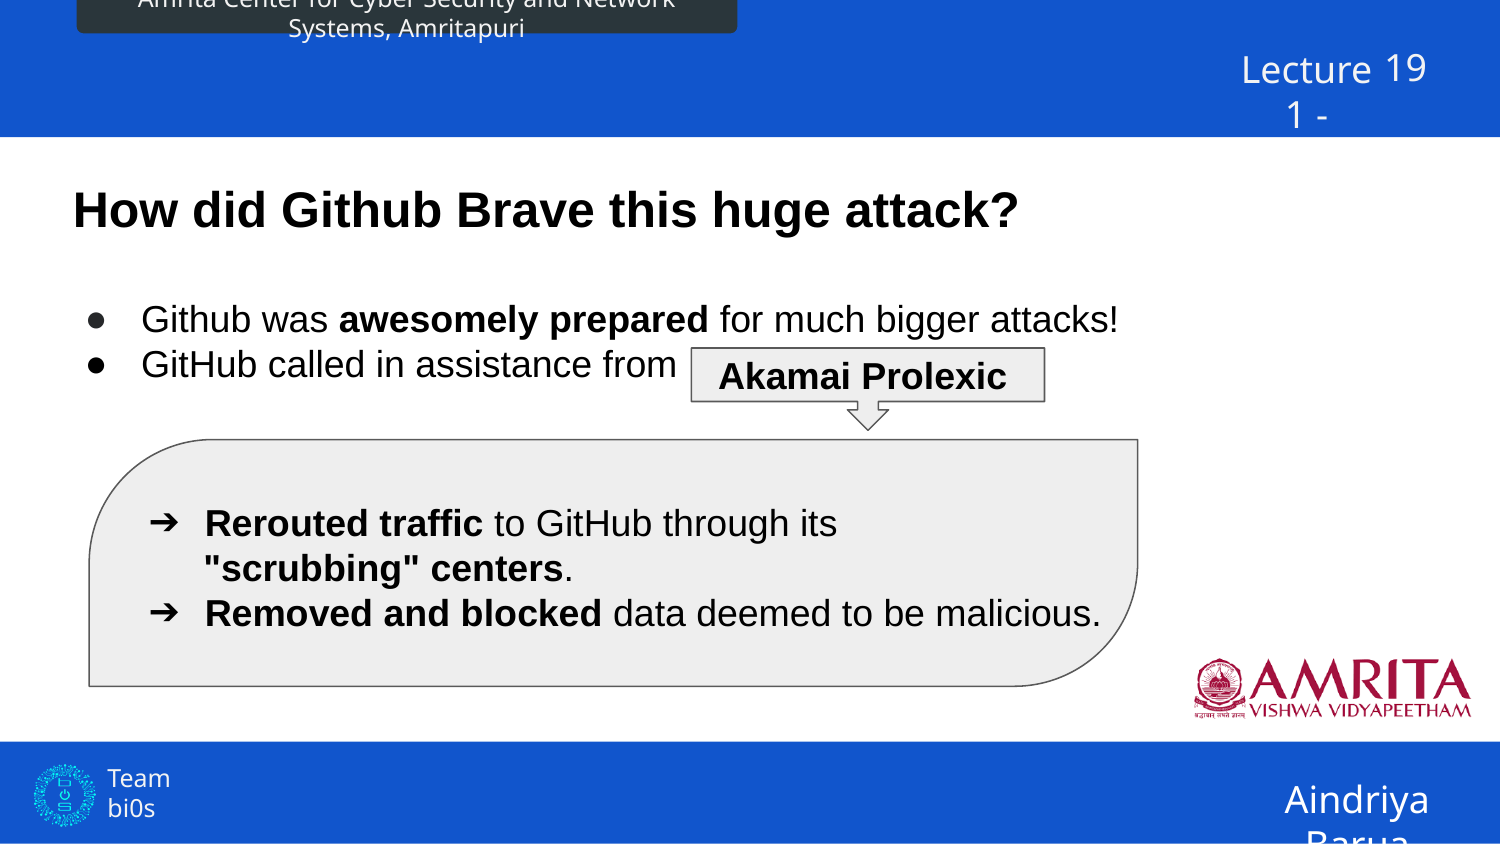

How did Github Brave this huge attack?
Github was awesomely prepared for much bigger attacks!
GitHub called in assistance from
Akamai Prolexic
Rerouted traffic to GitHub through its
 "scrubbing" centers.
Removed and blocked data deemed to be malicious.